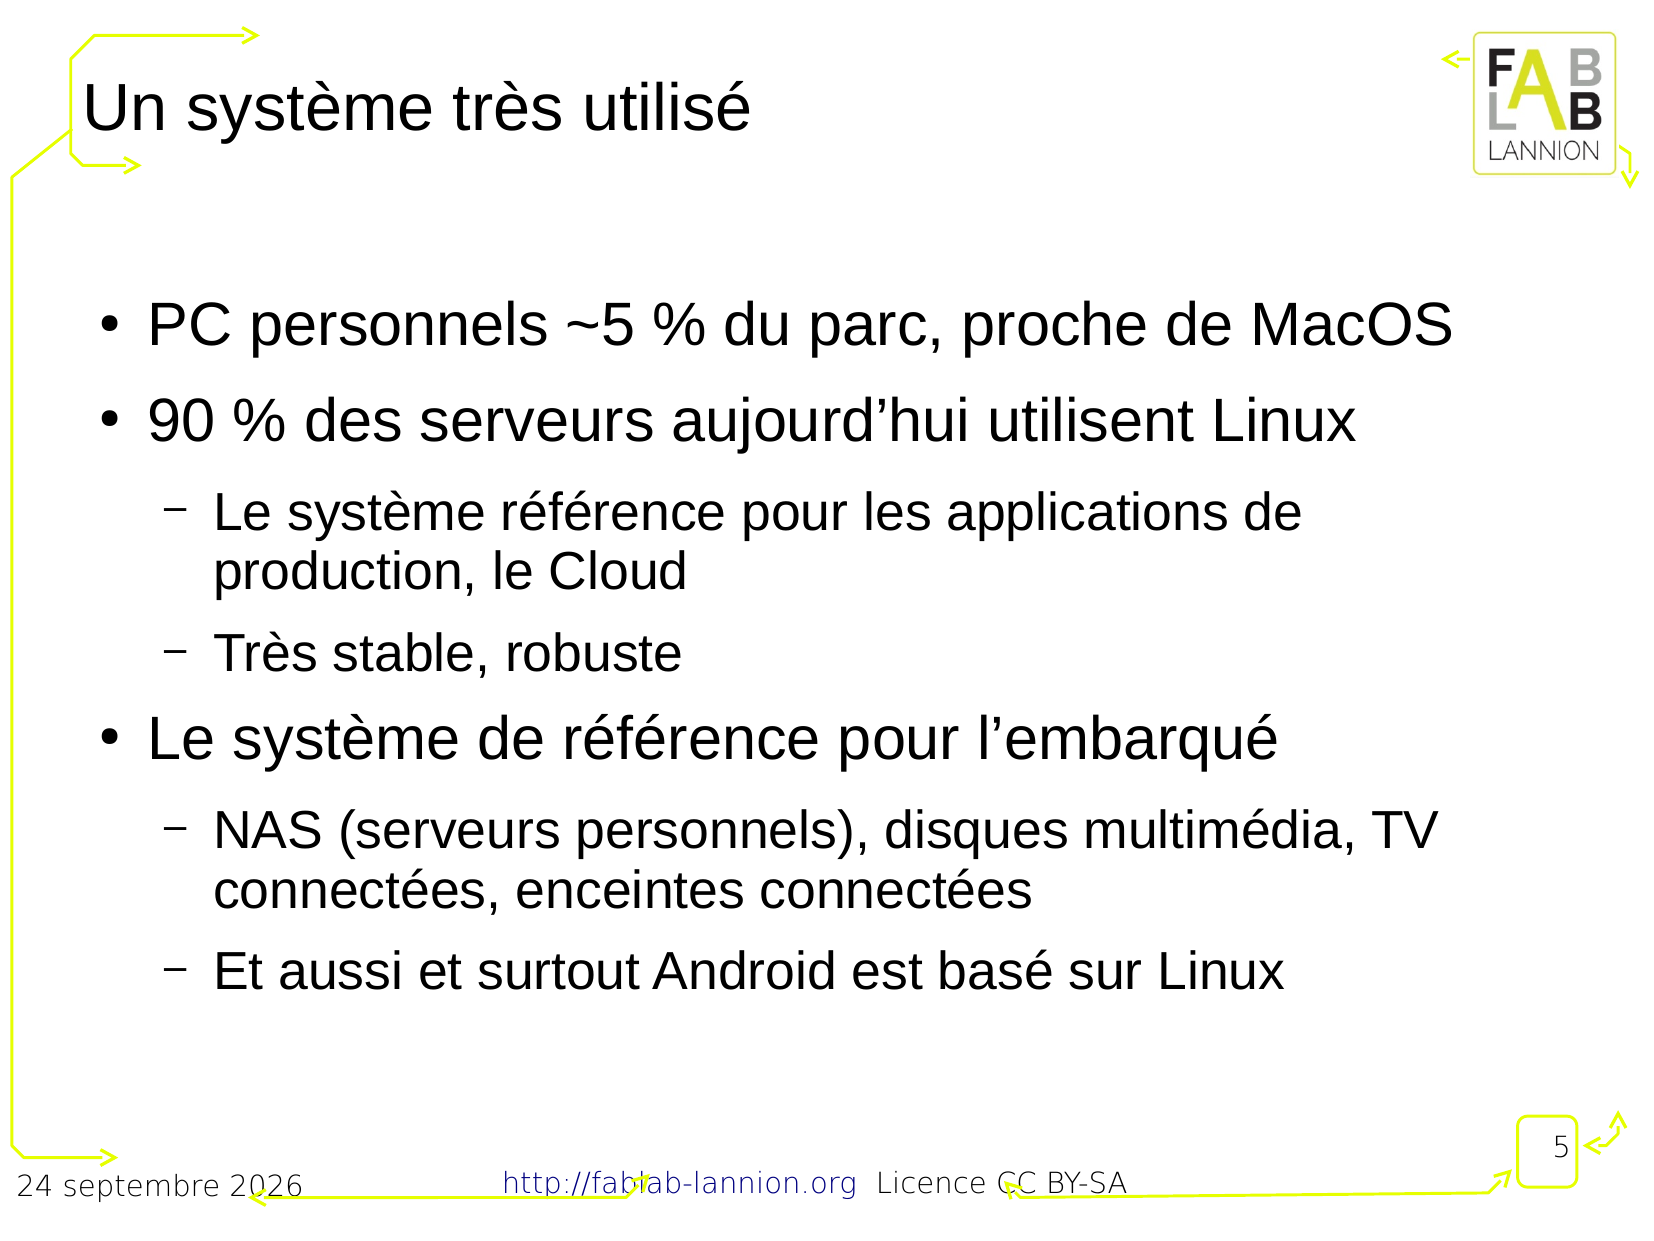

# Un système très utilisé
PC personnels ~5 % du parc, proche de MacOS
90 % des serveurs aujourd’hui utilisent Linux
Le système référence pour les applications de production, le Cloud
Très stable, robuste
Le système de référence pour l’embarqué
NAS (serveurs personnels), disques multimédia, TV connectées, enceintes connectées
Et aussi et surtout Android est basé sur Linux
5